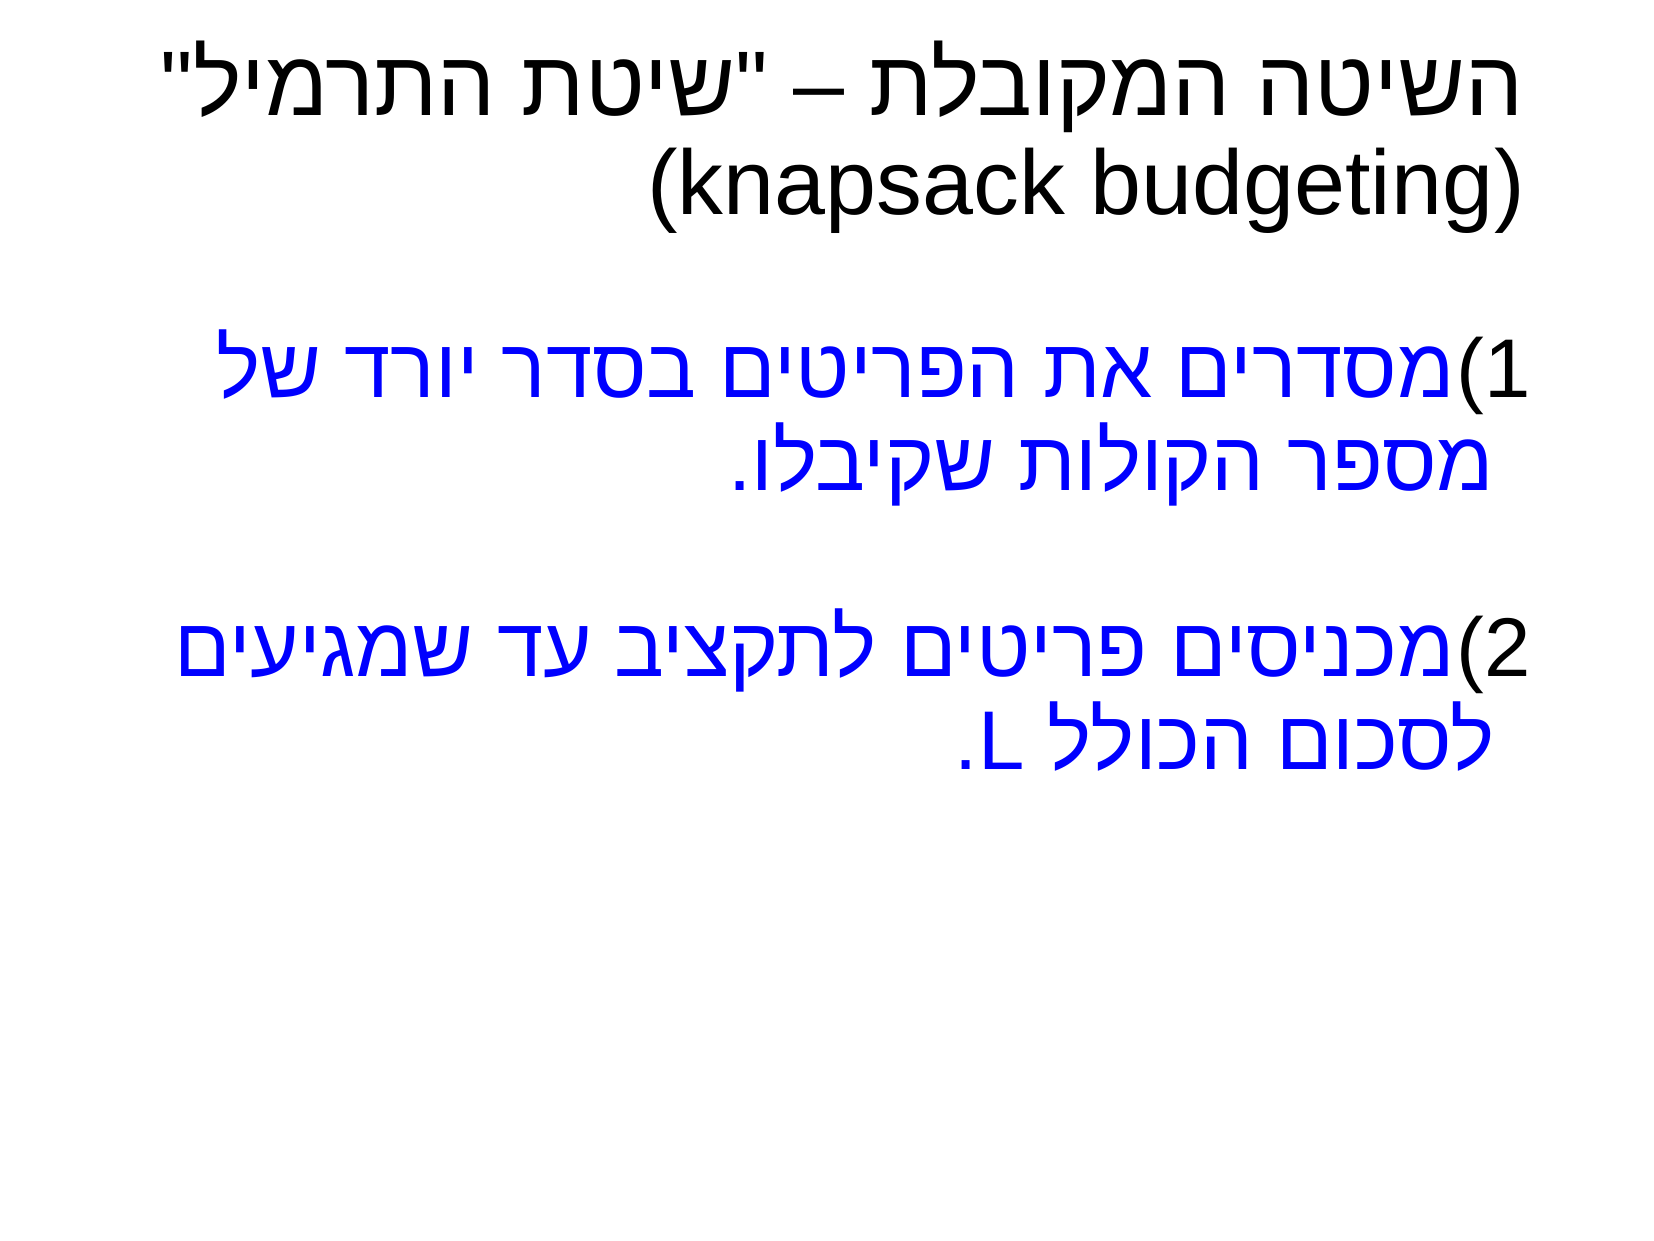

# השיטה המקובלת – "שיטת התרמיל" (knapsack budgeting)
מסדרים את הפריטים בסדר יורד של מספר הקולות שקיבלו.
מכניסים פריטים לתקציב עד שמגיעים לסכום הכולל L.